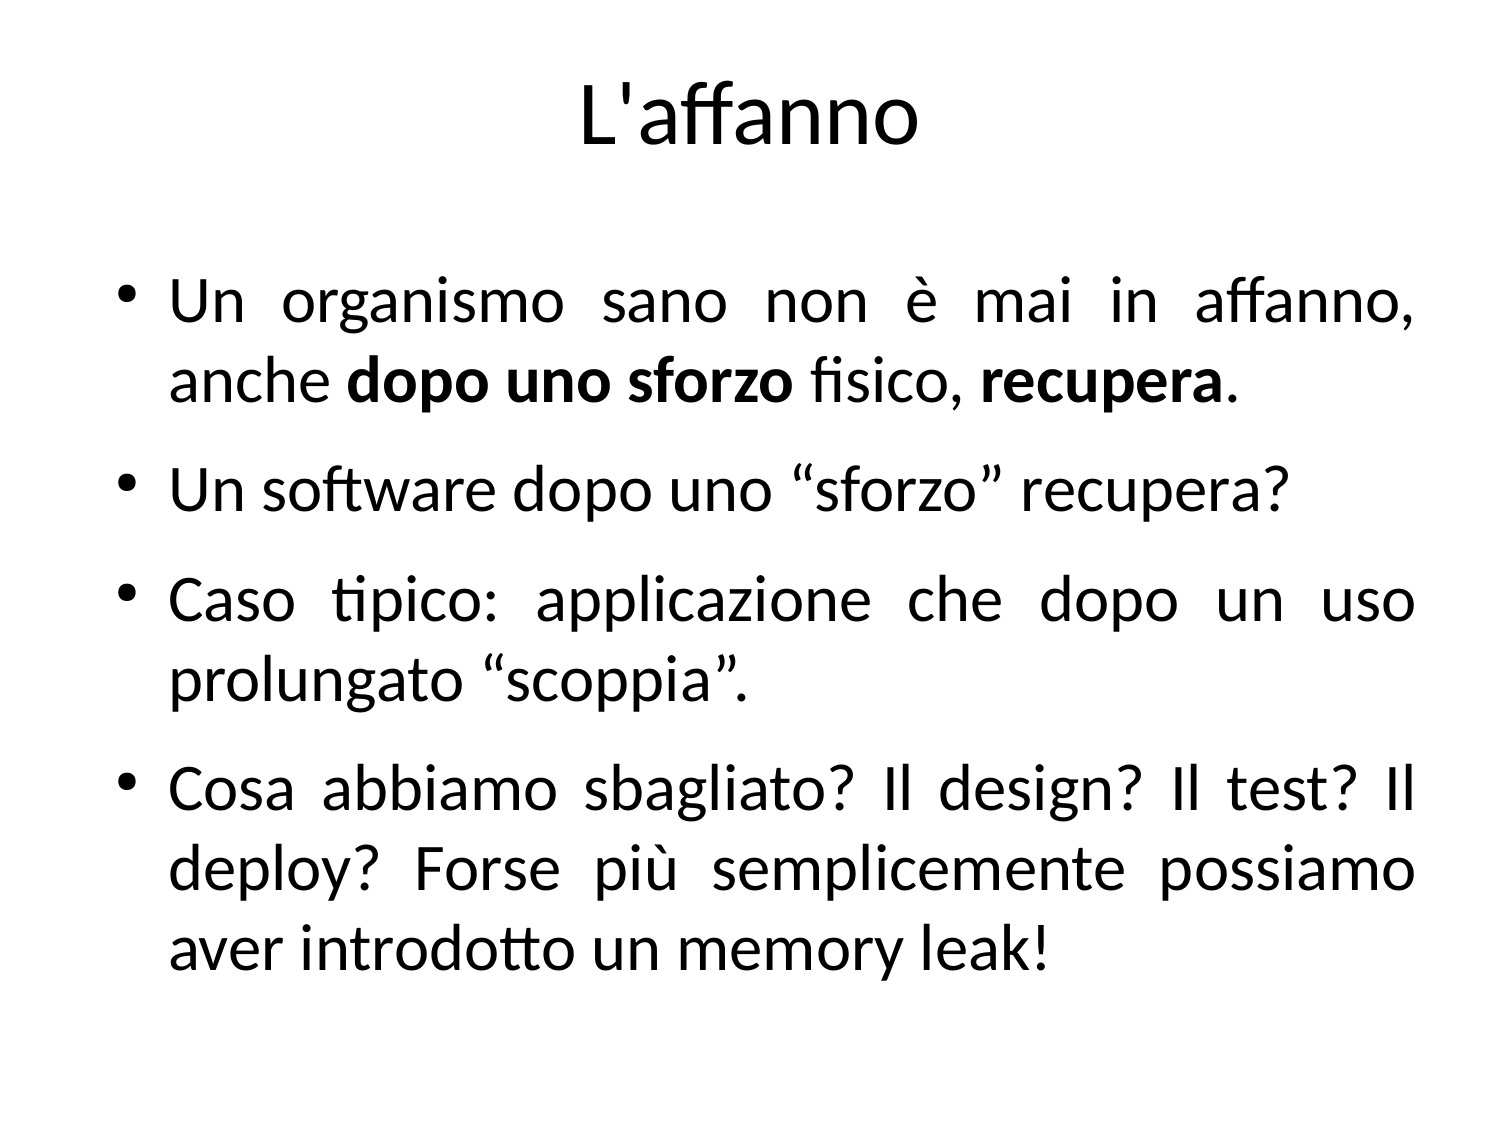

# L'affanno
Un organismo sano non è mai in affanno, anche dopo uno sforzo fisico, recupera.
Un software dopo uno “sforzo” recupera?
Caso tipico: applicazione che dopo un uso prolungato “scoppia”.
Cosa abbiamo sbagliato? Il design? Il test? Il deploy? Forse più semplicemente possiamo aver introdotto un memory leak!